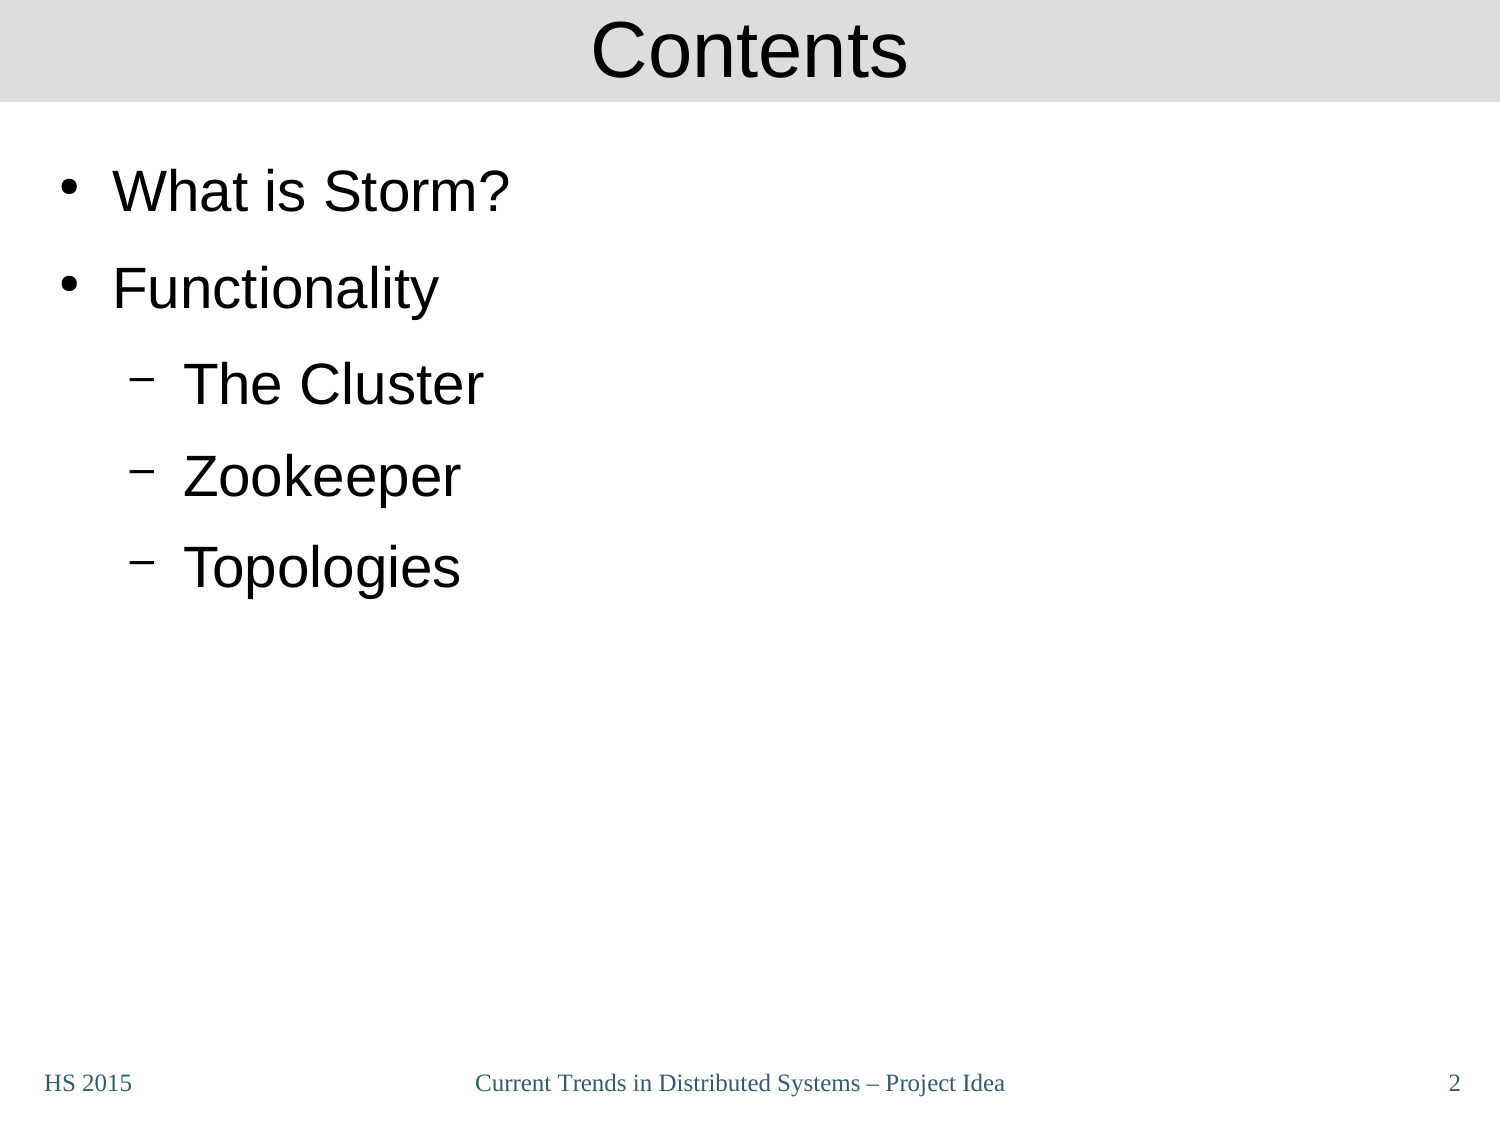

# Contents
What is Storm?
Functionality
The Cluster
Zookeeper
Topologies
HS 2015
Current Trends in Distributed Systems – Project Idea